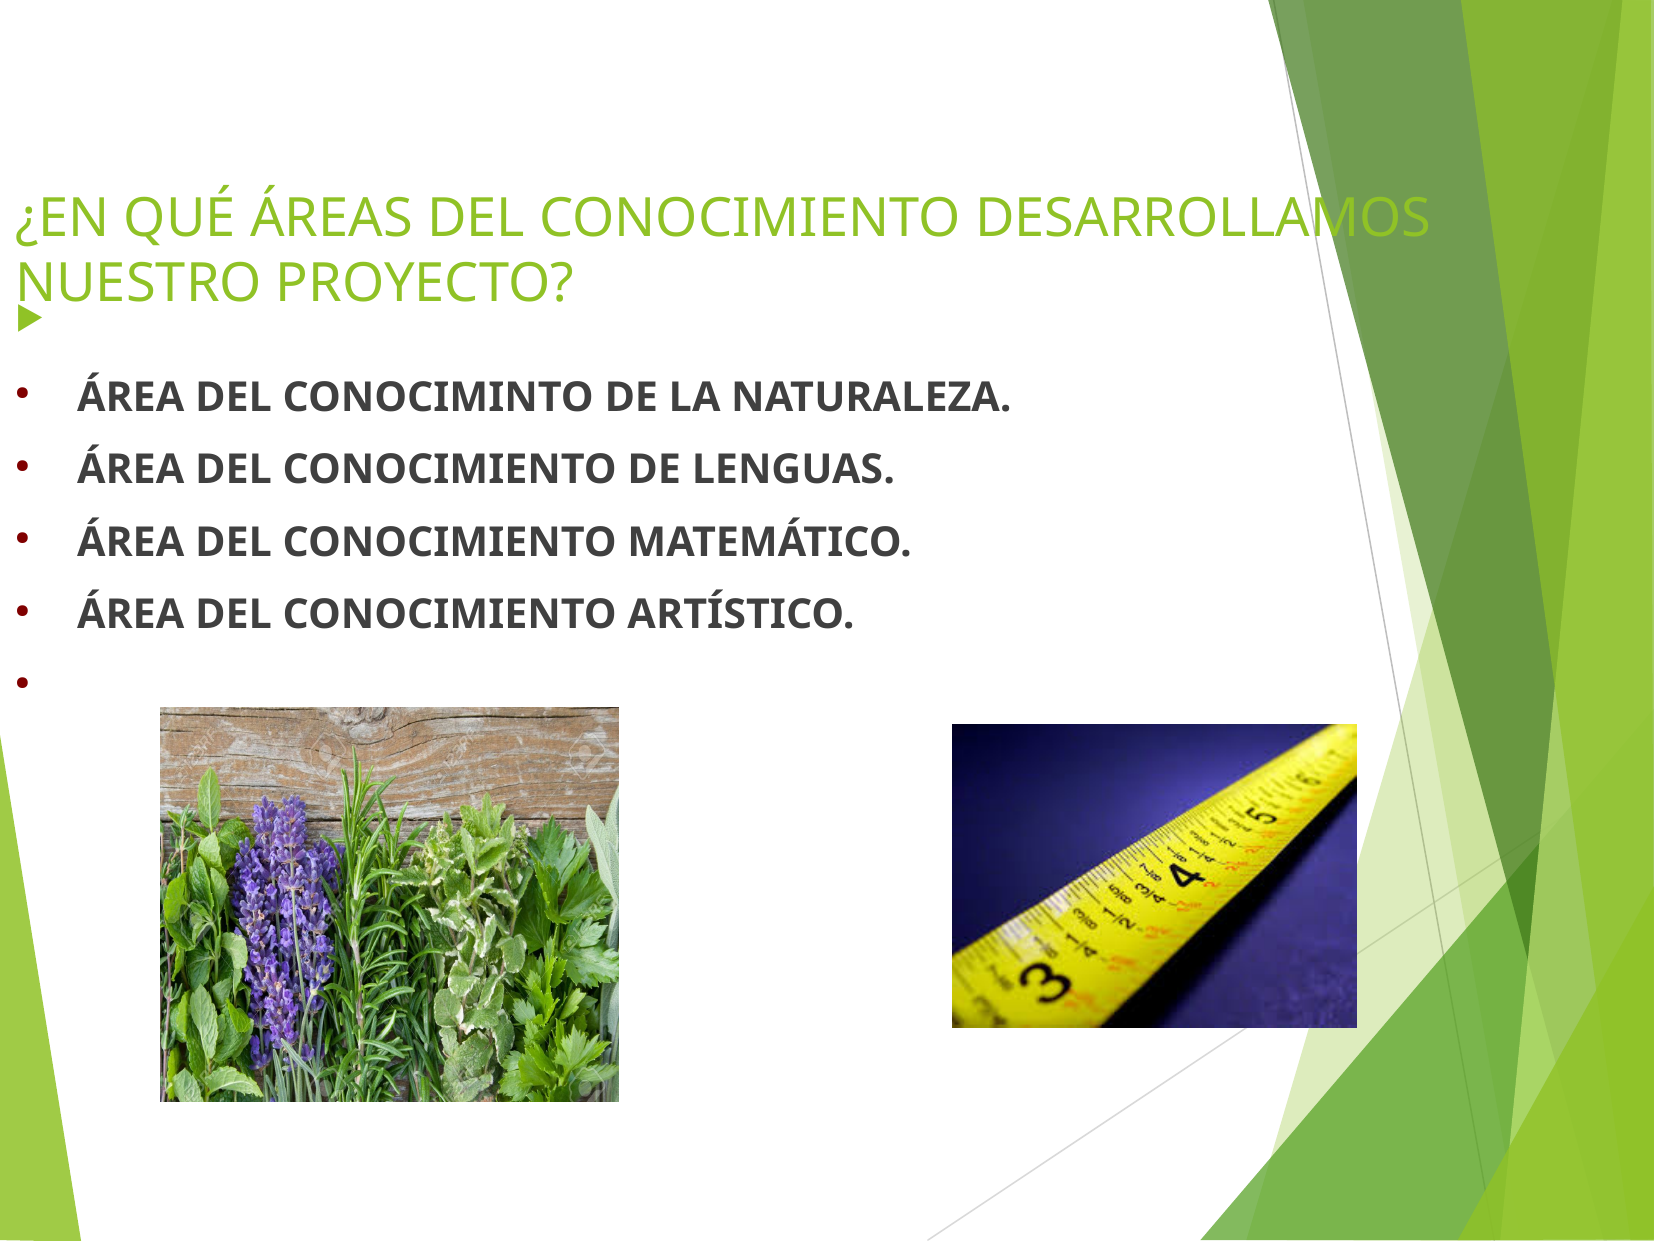

# ¿EN QUÉ ÁREAS DEL CONOCIMIENTO DESARROLLAMOS NUESTRO PROYECTO?
ÁREA DEL CONOCIMINTO DE LA NATURALEZA.
ÁREA DEL CONOCIMIENTO DE LENGUAS.
ÁREA DEL CONOCIMIENTO MATEMÁTICO.
ÁREA DEL CONOCIMIENTO ARTÍSTICO.